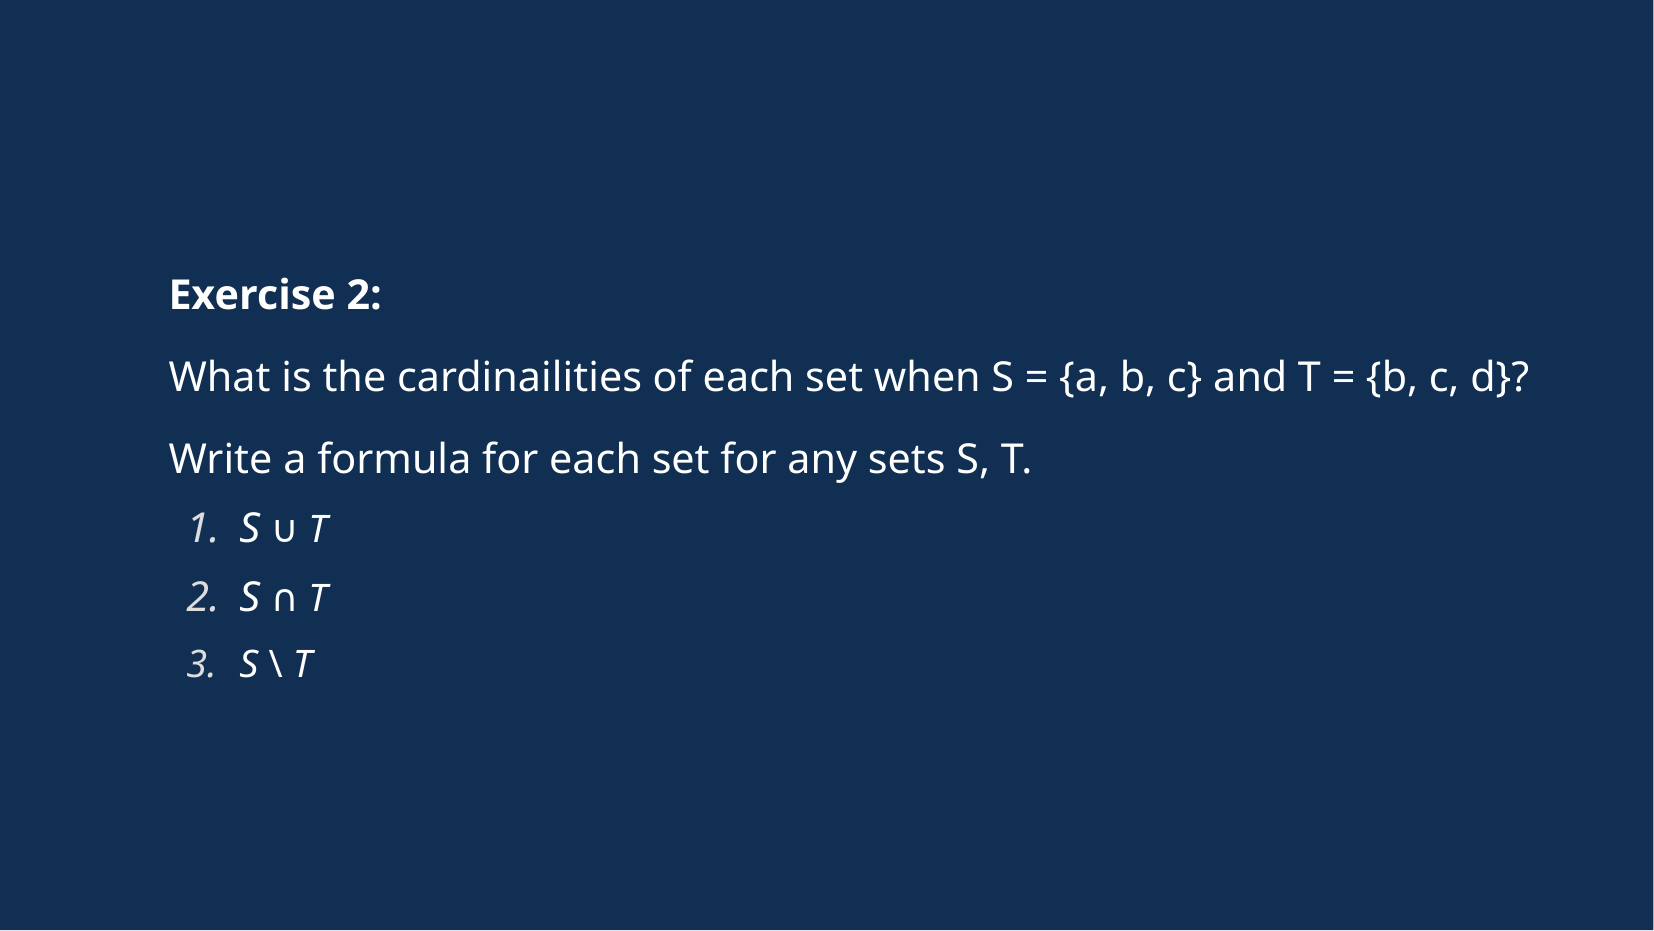

#
Exercise 2:
What is the cardinailities of each set when S = {a, b, c} and T = {b, c, d}?
Write a formula for each set for any sets S, T.
S ∪ T
S ∩ T
S \ T